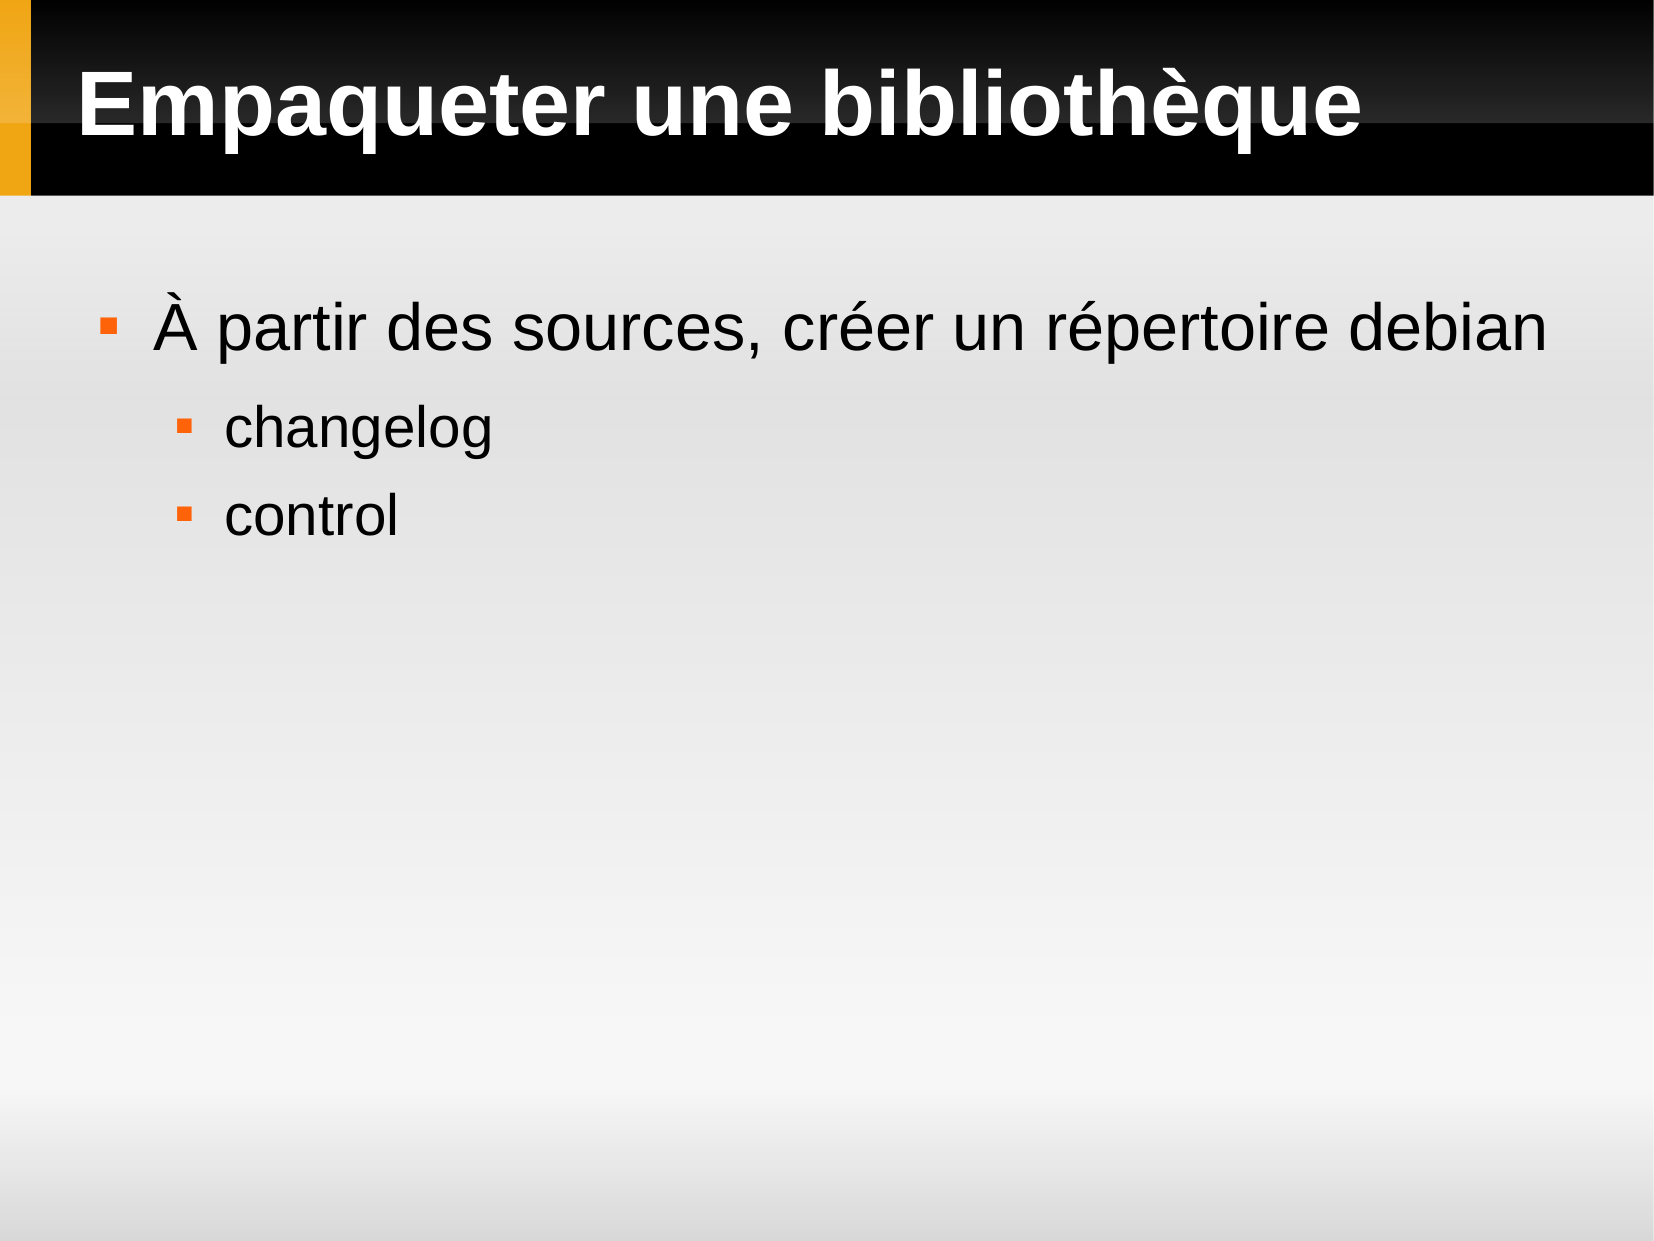

# Empaqueter une bibliothèque
À partir des sources, créer un répertoire debian
changelog
control